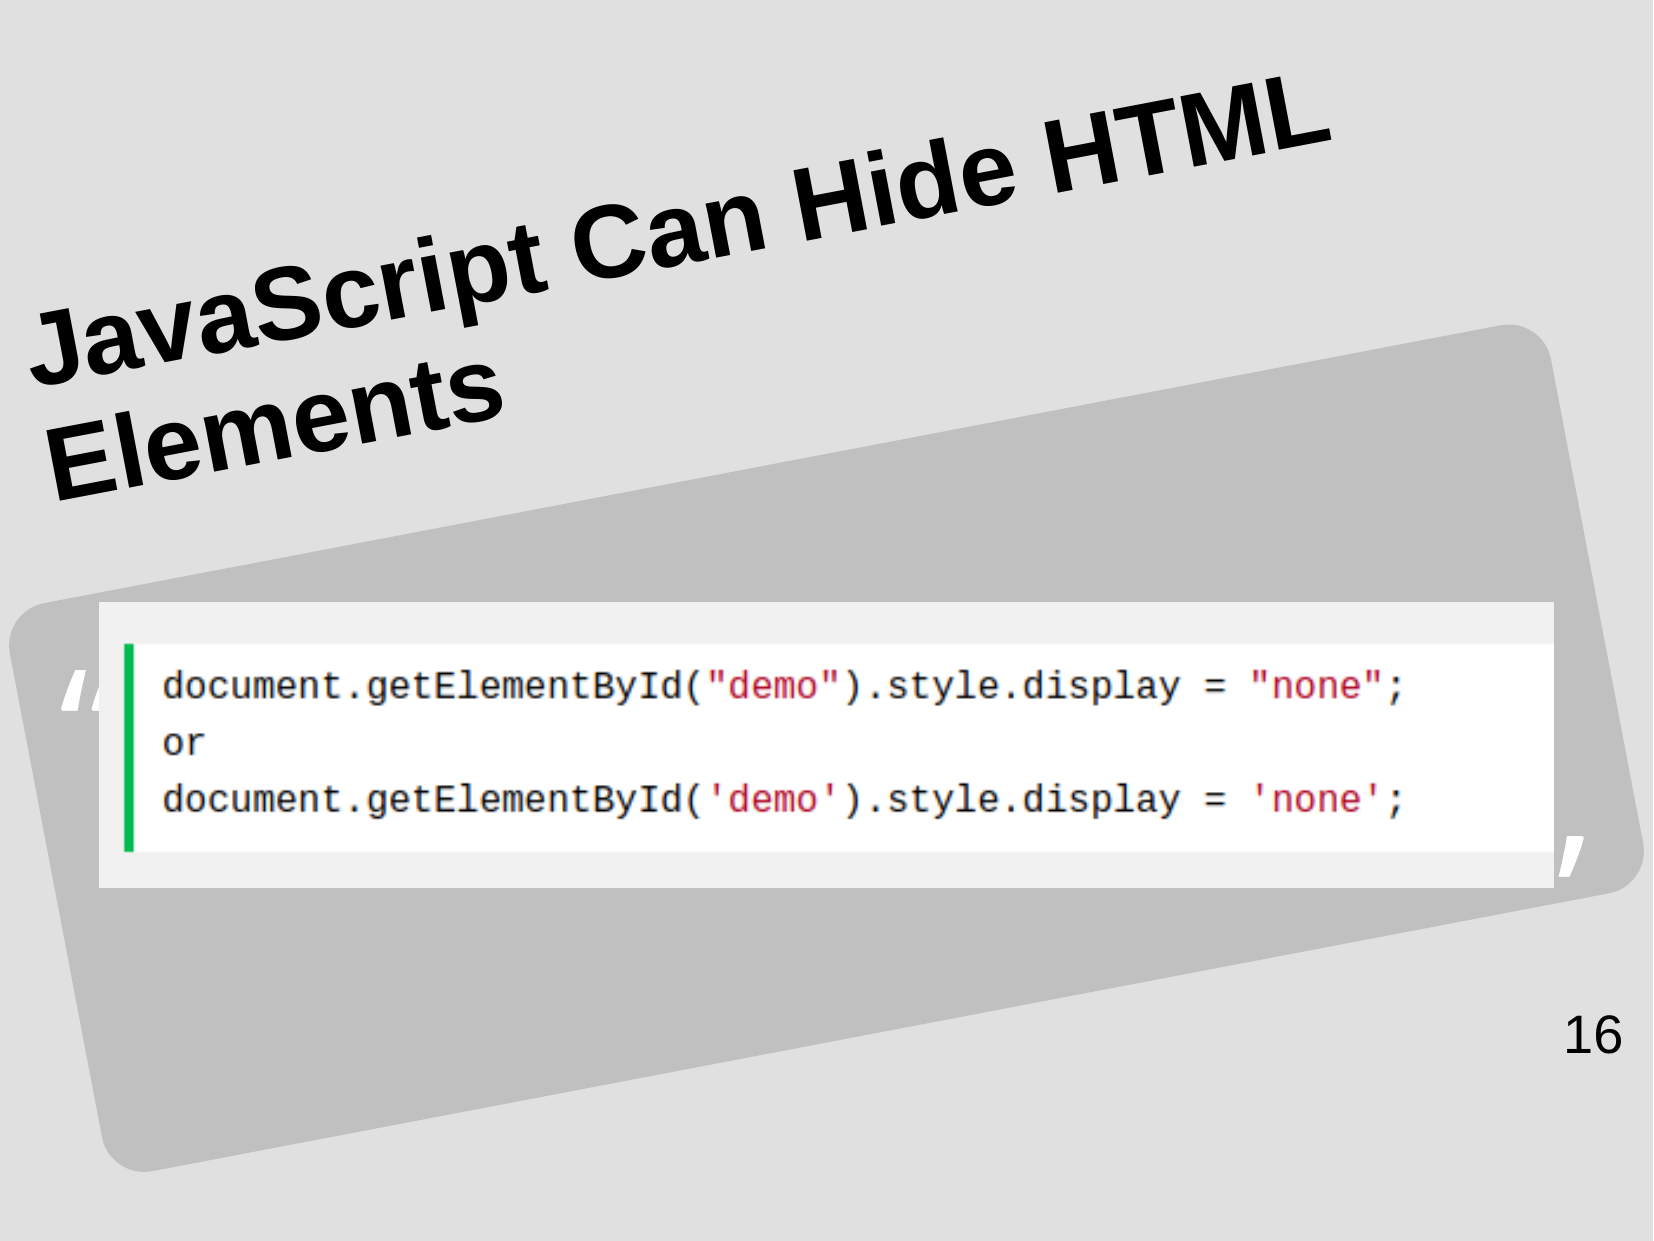

# JavaScript Can Hide HTML Elements
16